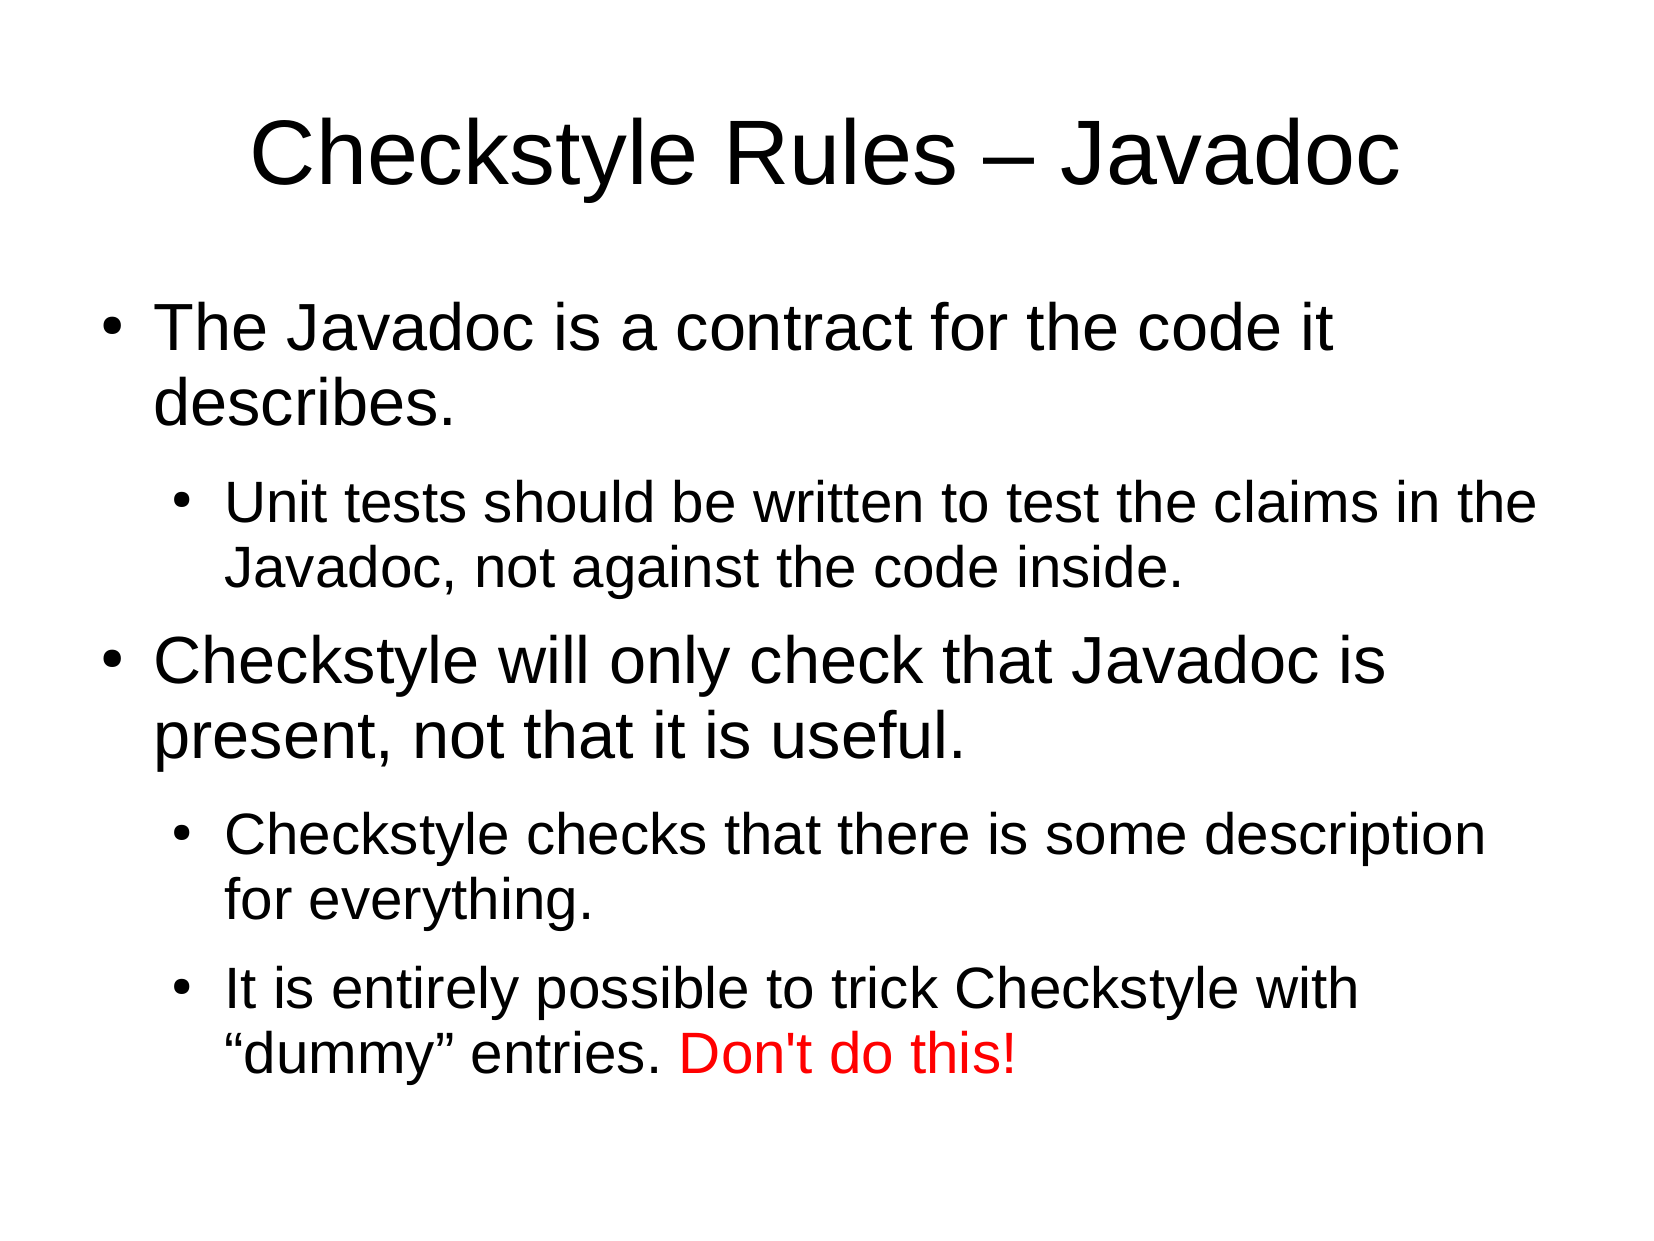

# Checkstyle Rules – Javadoc
The Javadoc is a contract for the code it describes.
Unit tests should be written to test the claims in the Javadoc, not against the code inside.
Checkstyle will only check that Javadoc is present, not that it is useful.
Checkstyle checks that there is some description for everything.
It is entirely possible to trick Checkstyle with “dummy” entries. Don't do this!